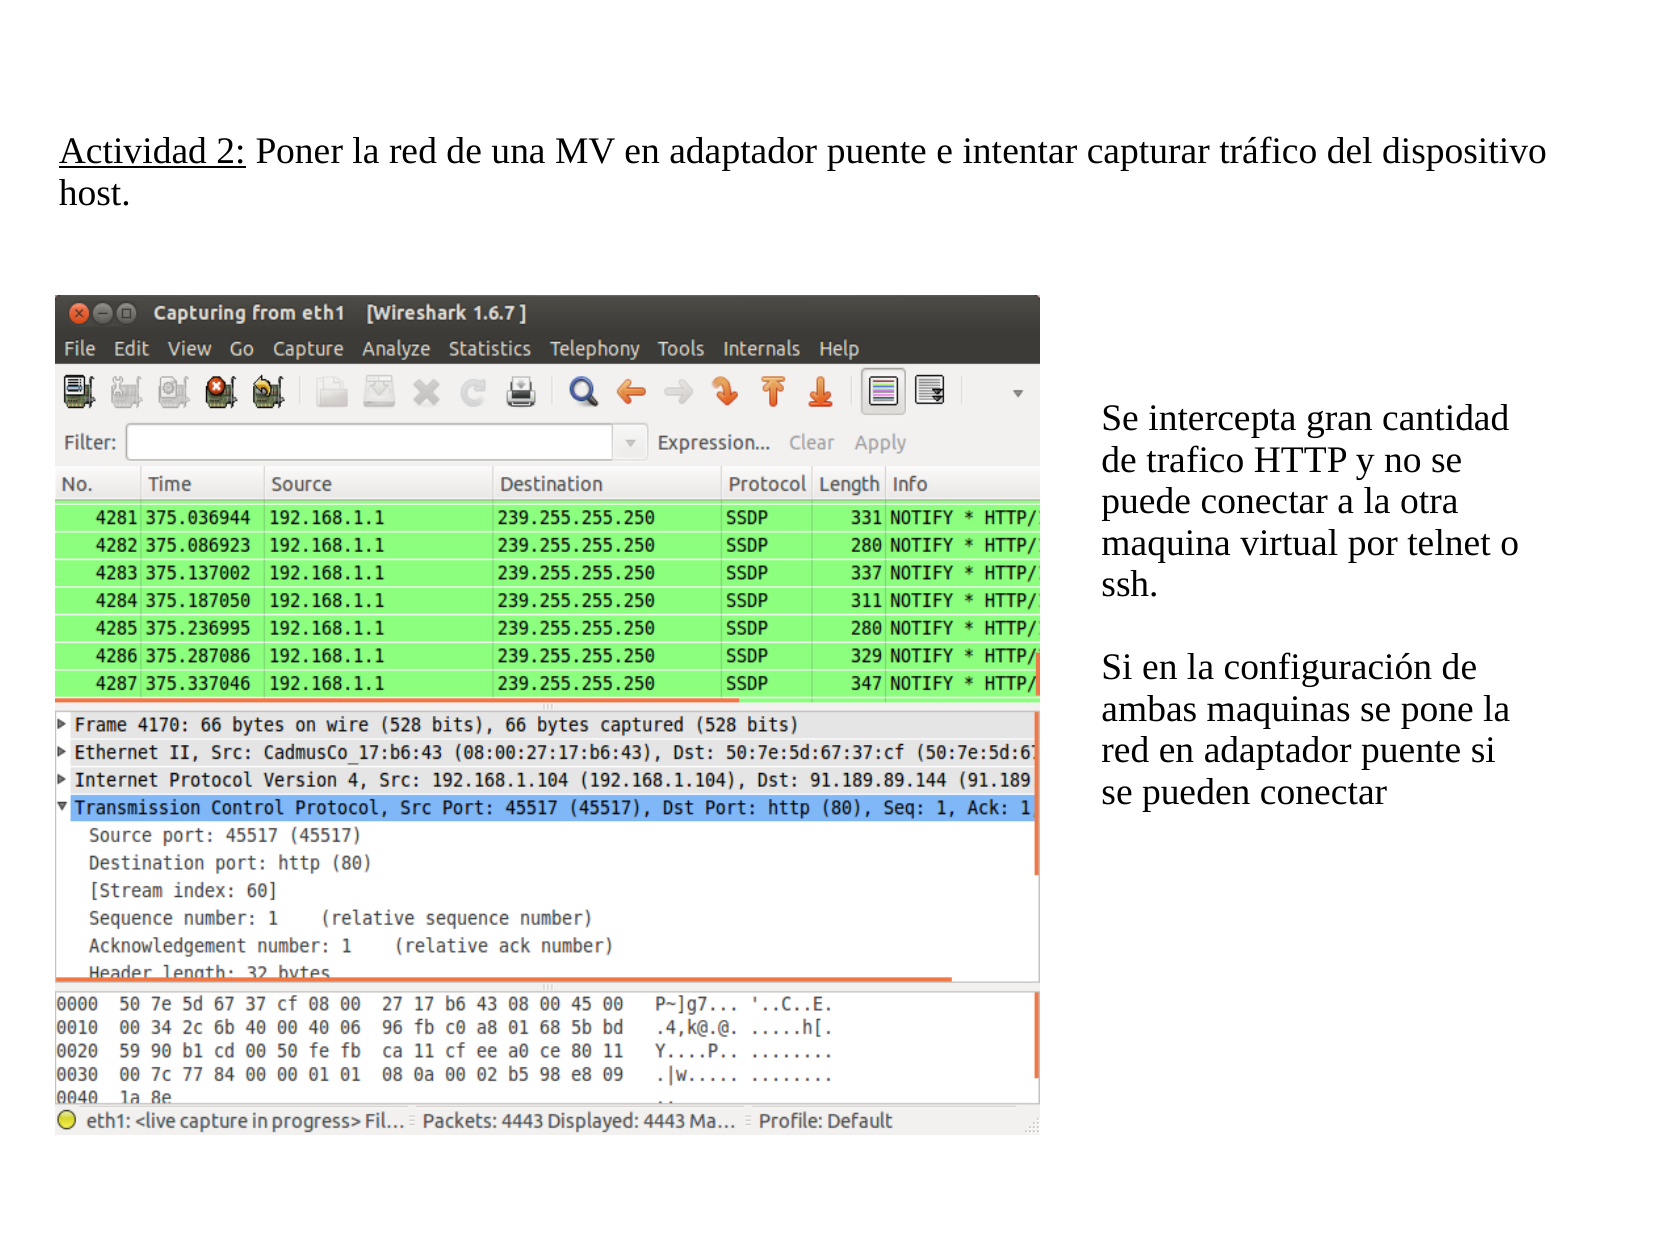

# Actividad 2: Poner la red de una MV en adaptador puente e intentar capturar tráfico del dispositivo host.
Se intercepta gran cantidad de trafico HTTP y no se puede conectar a la otra maquina virtual por telnet o ssh.
Si en la configuración de ambas maquinas se pone la red en adaptador puente si se pueden conectar